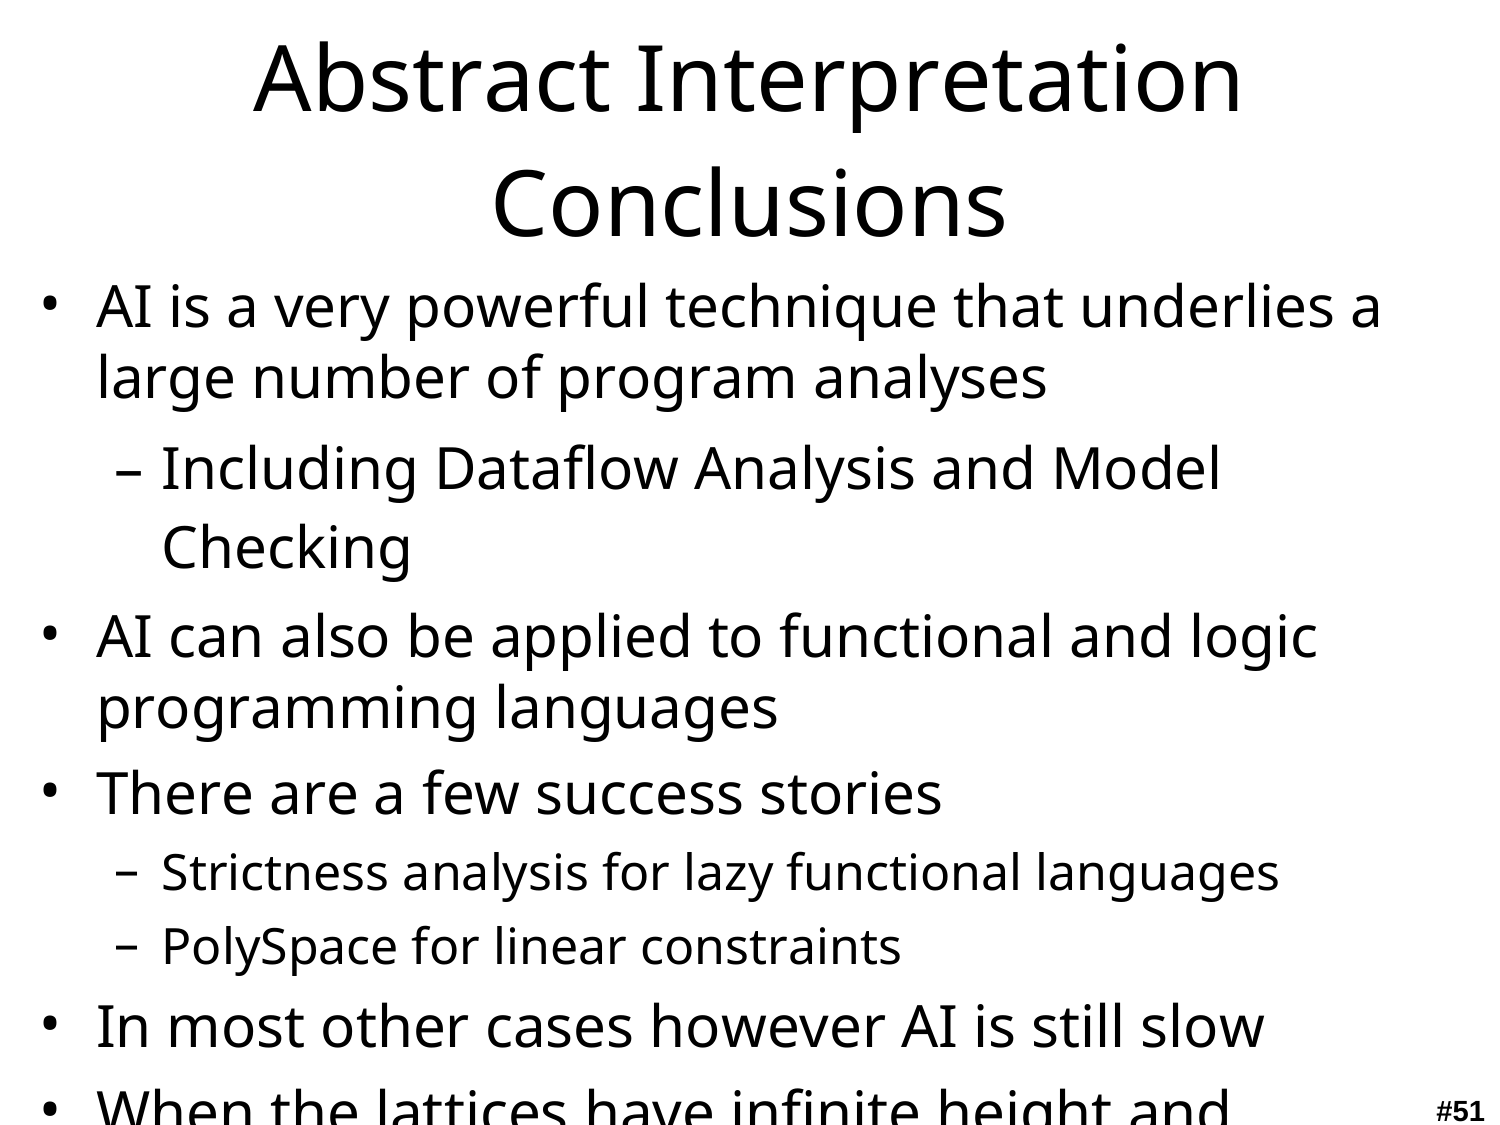

# Abstract Interpretation Conclusions
AI is a very powerful technique that underlies a large number of program analyses
Including Dataflow Analysis and Model Checking
AI can also be applied to functional and logic programming languages
There are a few success stories
Strictness analysis for lazy functional languages
PolySpace for linear constraints
In most other cases however AI is still slow
When the lattices have infinite height and widening heuristics are used the result becomes unpredictable
51